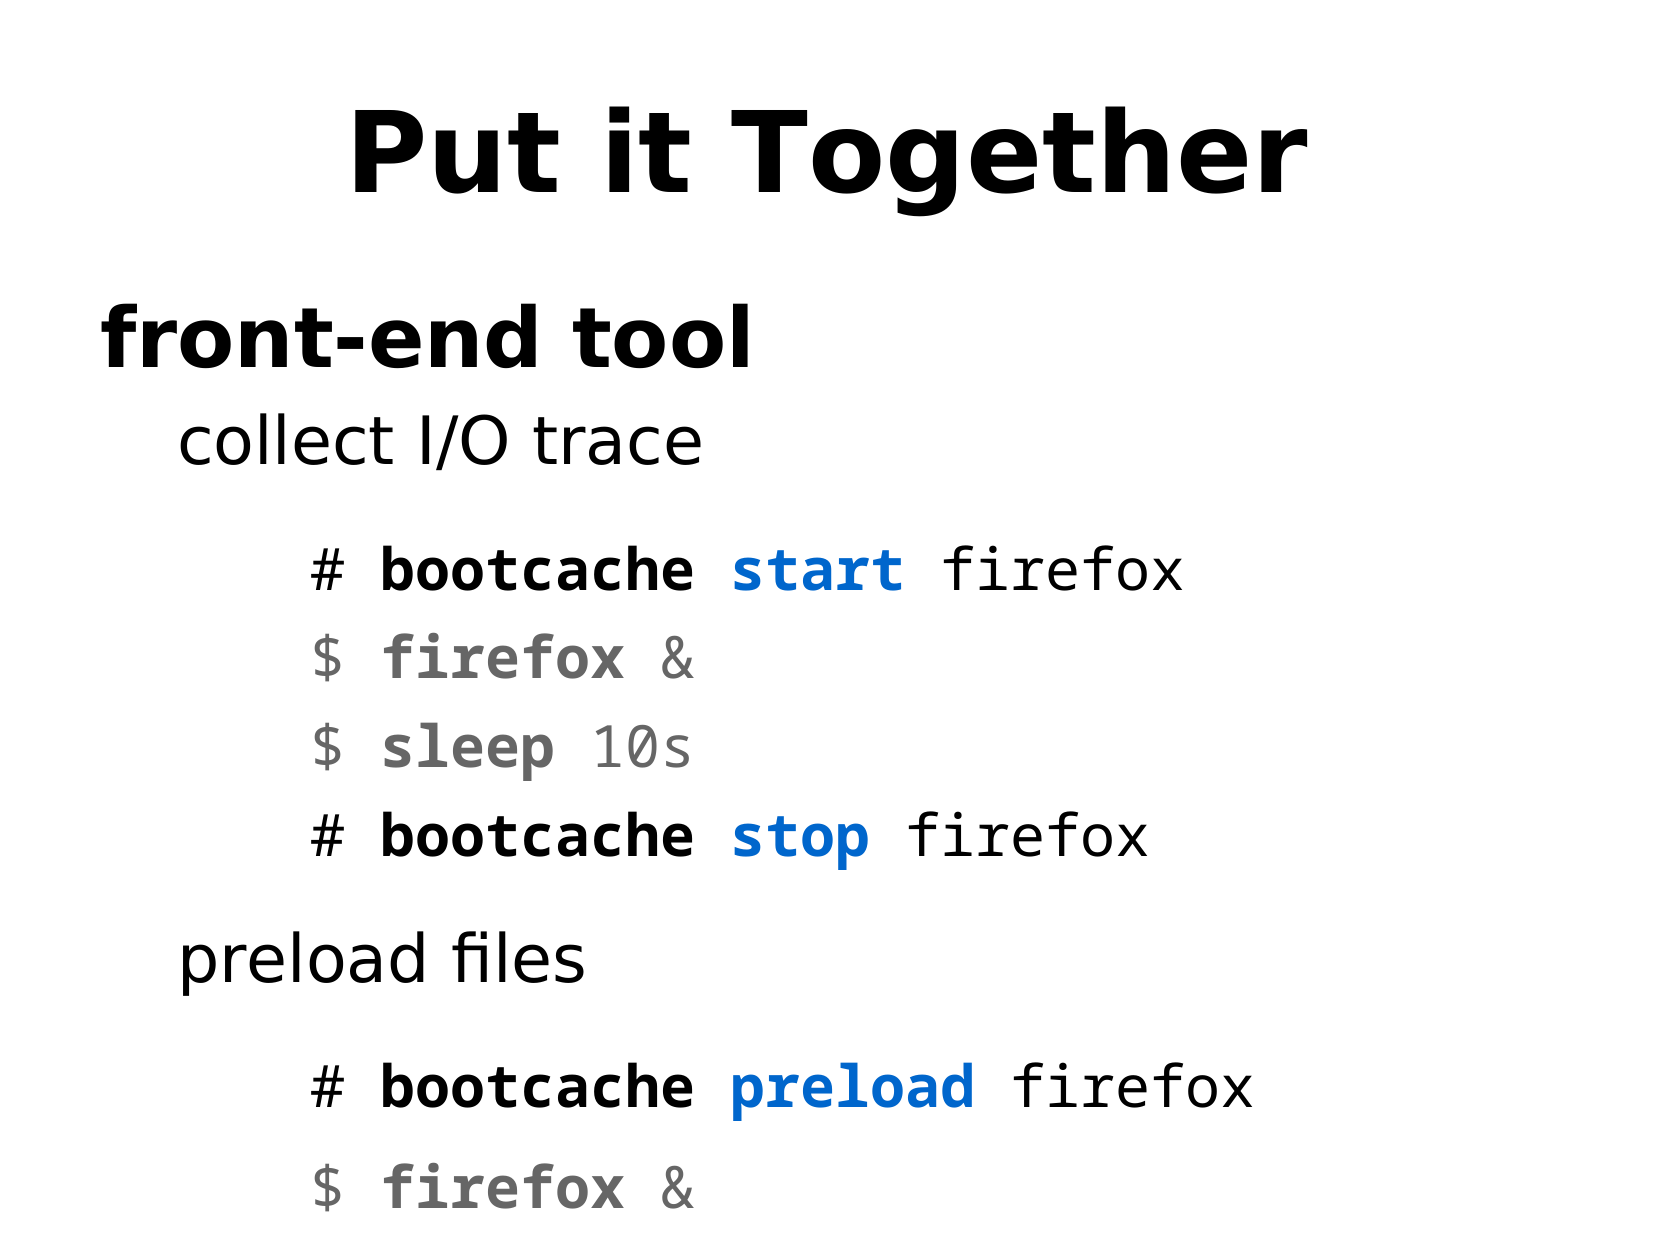

# Put it Together
front-end tool
collect I/O trace
 # bootcache start firefox
 $ firefox &
 $ sleep 10s
 # bootcache stop firefox
preload files
 # bootcache preload firefox
 $ firefox &